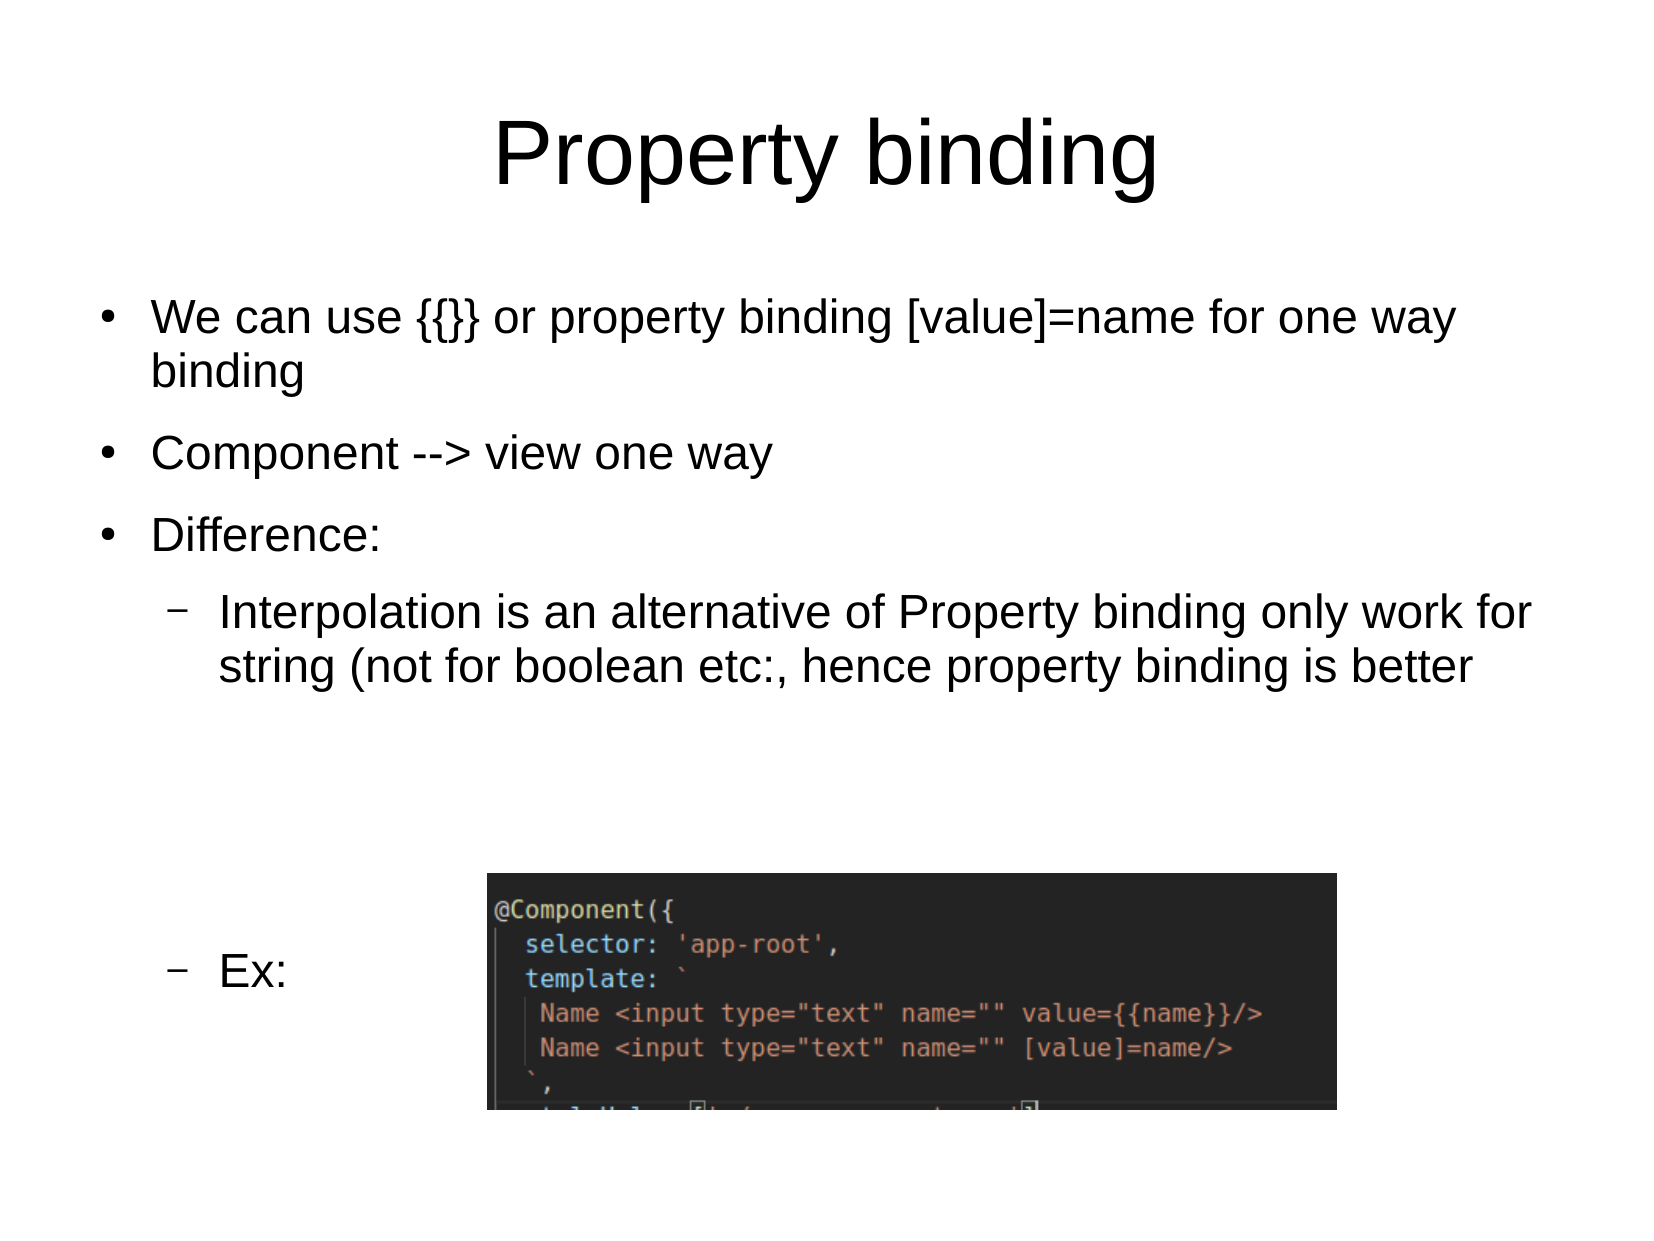

# Property binding
We can use {{}} or property binding [value]=name for one way binding
Component --> view one way
Difference:
Interpolation is an alternative of Property binding only work for string (not for boolean etc:, hence property binding is better
Ex: